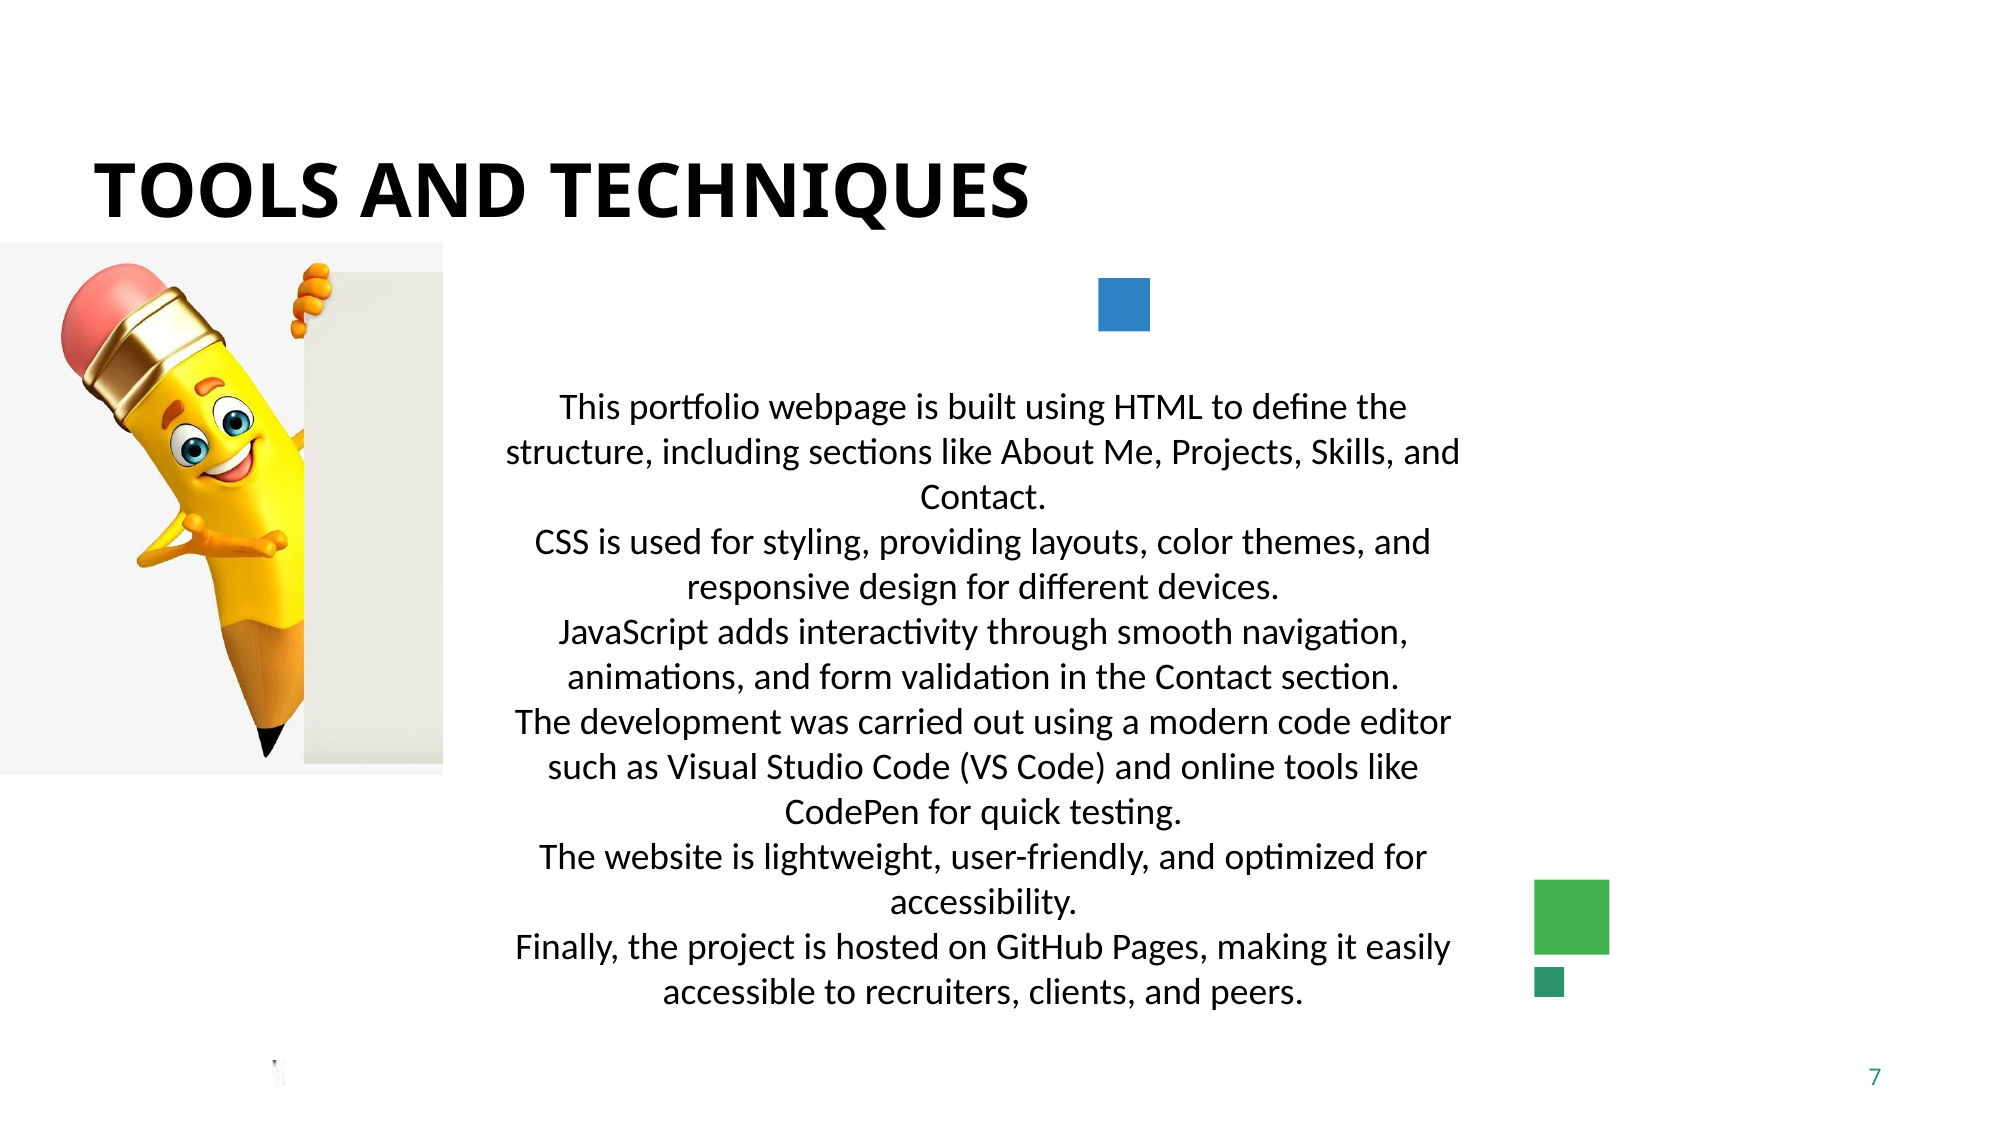

# TOOLS AND TECHNIQUES
This portfolio webpage is built using HTML to define the structure, including sections like About Me, Projects, Skills, and Contact.
CSS is used for styling, providing layouts, color themes, and responsive design for different devices.
JavaScript adds interactivity through smooth navigation, animations, and form validation in the Contact section.
The development was carried out using a modern code editor such as Visual Studio Code (VS Code) and online tools like CodePen for quick testing.
The website is lightweight, user-friendly, and optimized for accessibility.
Finally, the project is hosted on GitHub Pages, making it easily accessible to recruiters, clients, and peers.